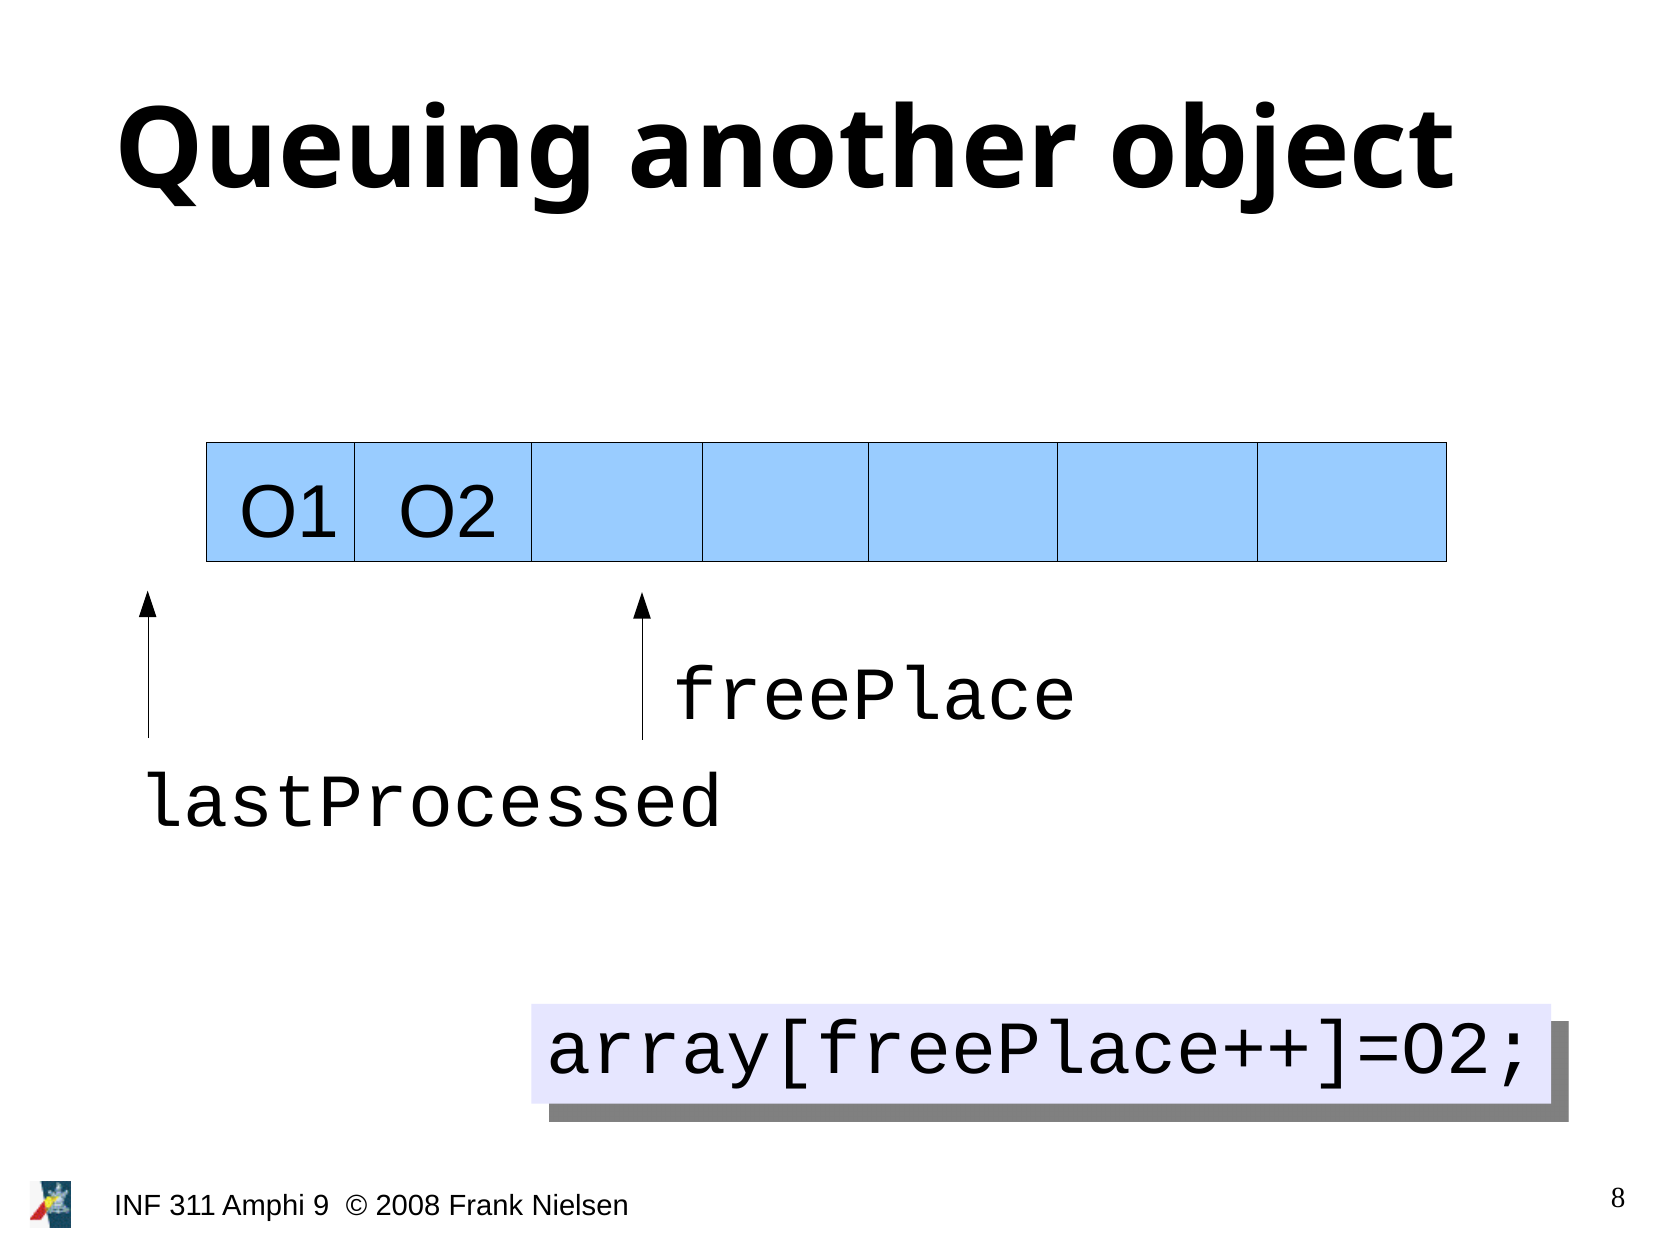

Queuing another object
O1
O2
freePlace
lastProcessed
array[freePlace++]=O2;